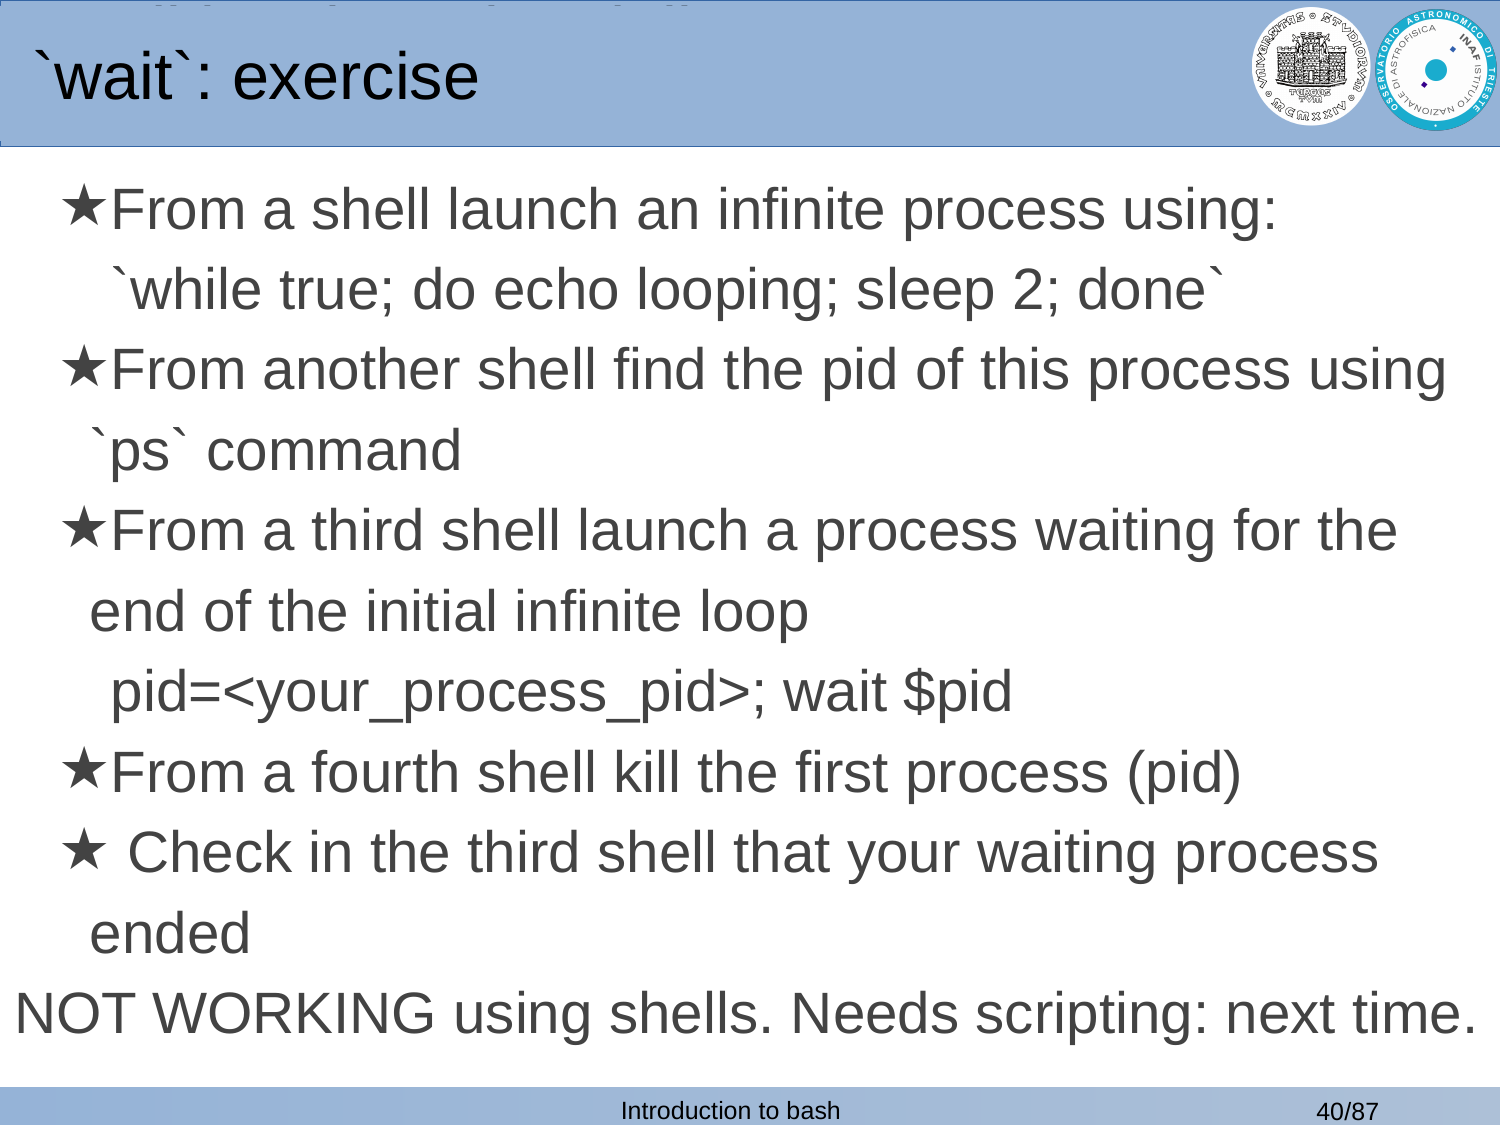

# Traditional service delivery
`wait`: exercise
From a shell launch an infinite process using:
`while true; do echo looping; sleep 2; done`
From another shell find the pid of this process using `ps` command
From a third shell launch a process waiting for the end of the initial infinite loop
pid=<your_process_pid>; wait $pid
From a fourth shell kill the first process (pid)
 Check in the third shell that your waiting process ended
NOT WORKING using shells. Needs scripting: next time.